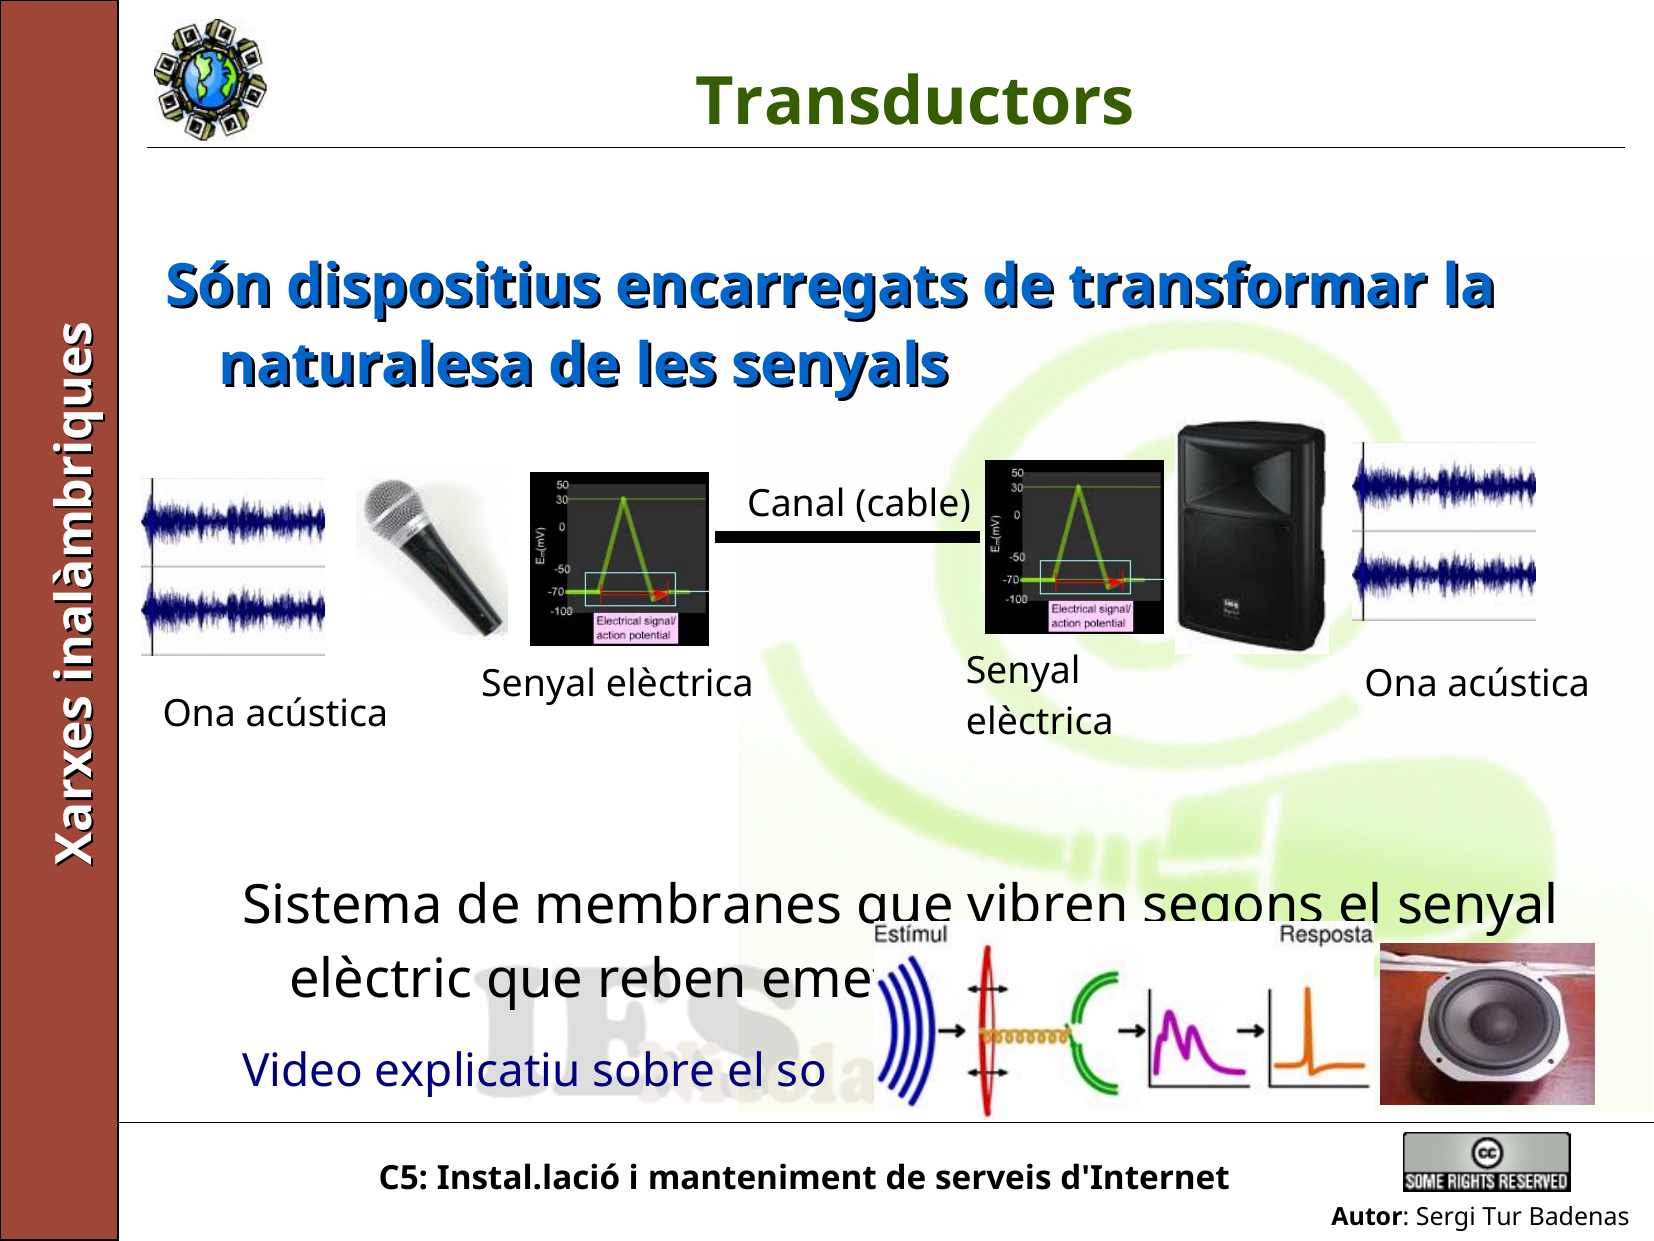

# Transductors
Són dispositius encarregats de transformar la naturalesa de les senyals
Sistema de membranes que vibren segons el senyal elèctric que reben emetent sons.
Video explicatiu sobre el so
Canal (cable)
Senyal elèctrica
Senyal elèctrica
Ona acústica
Ona acústica